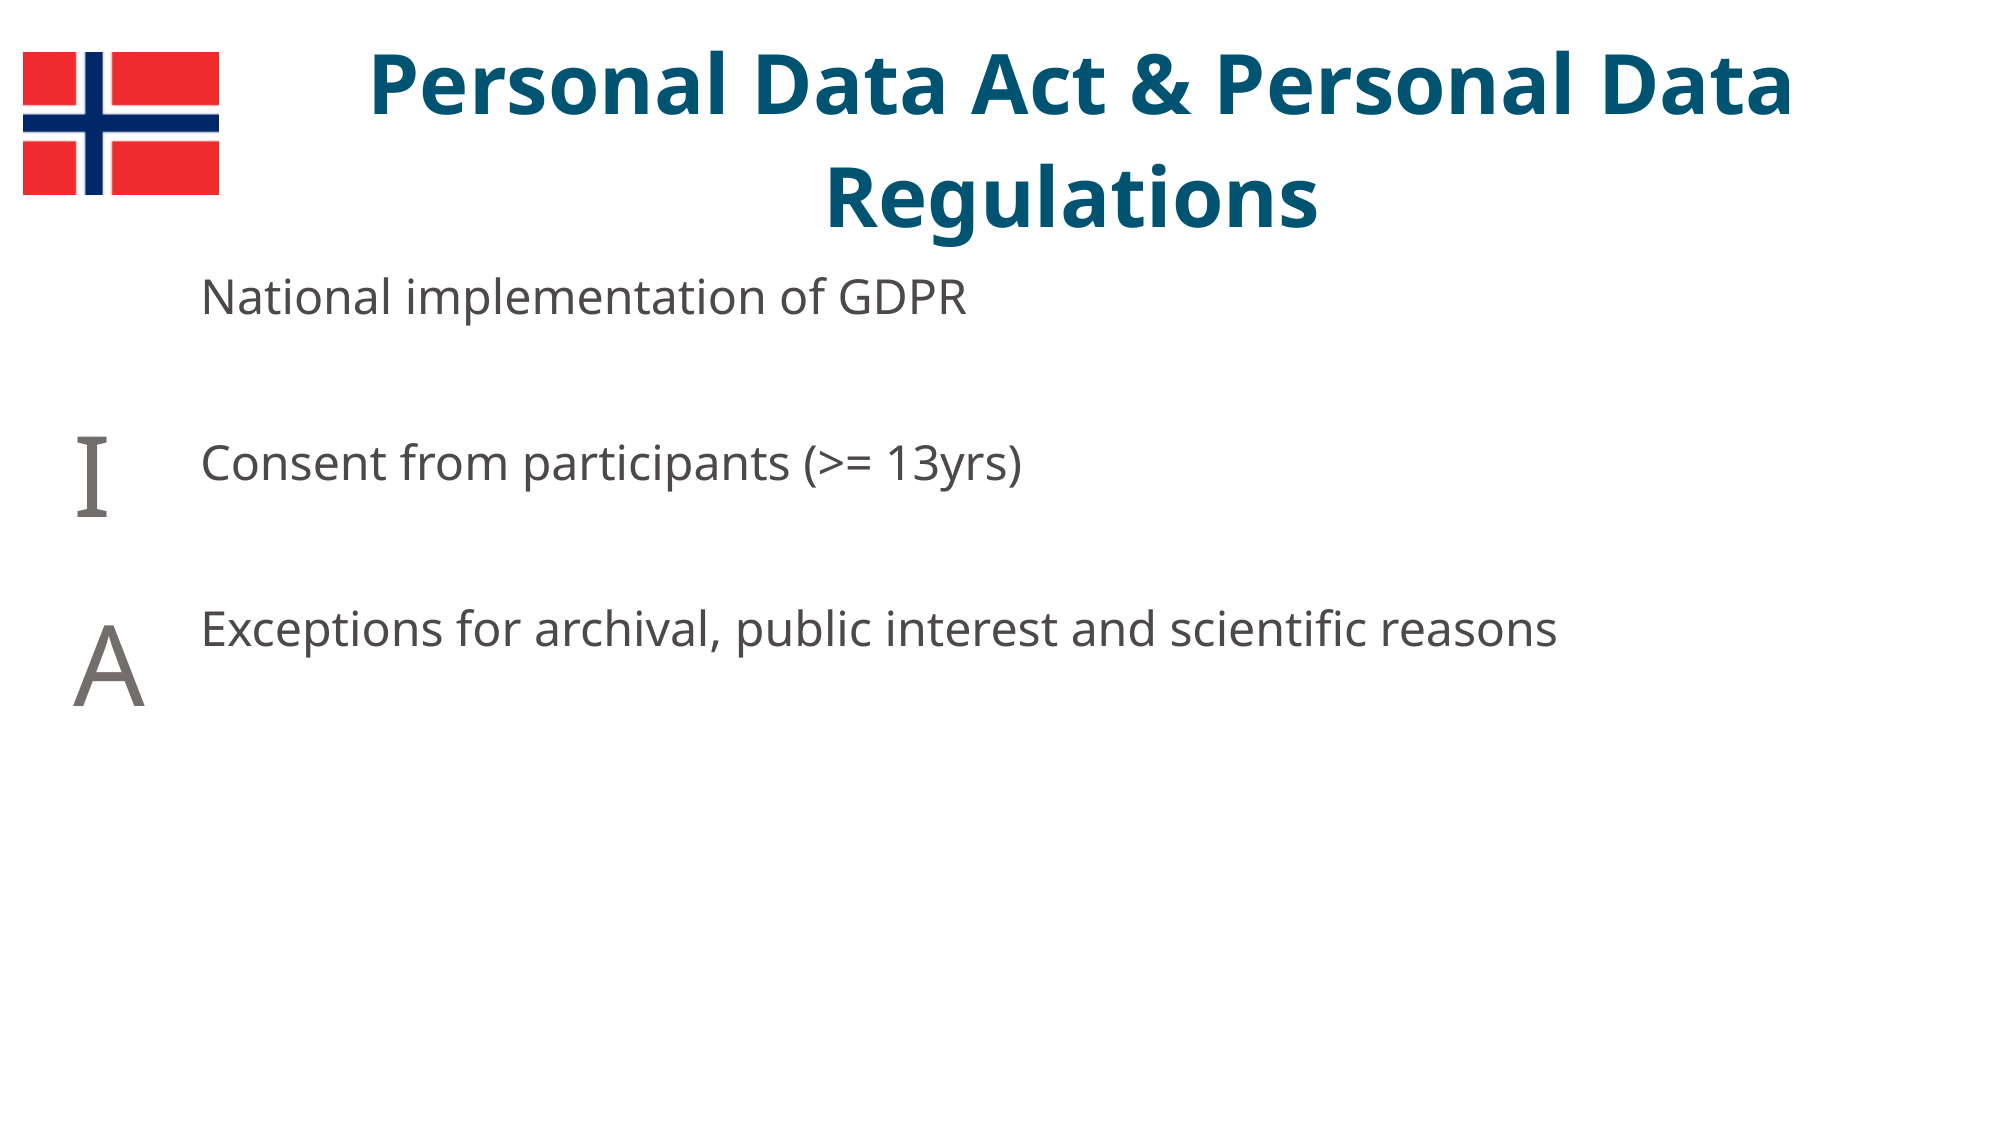

# Personal Data Act & Personal Data Regulations
National implementation of GDPR
Consent from participants (>= 13yrs)
Exceptions for archival, public interest and scientific reasons
Authorities: Privacy Ombudsman, Privacy Comittees,
Data Inspectorate (datatilsynet)
I
A
}
https://lovdata.no/dokument/SF/forskrift/2018-06-15-876
https://lovdata.no/dokument/SF/forskrift/2018-06-15-877
https://lovdata.no/dokument/NL/lov/2018-06-15-38